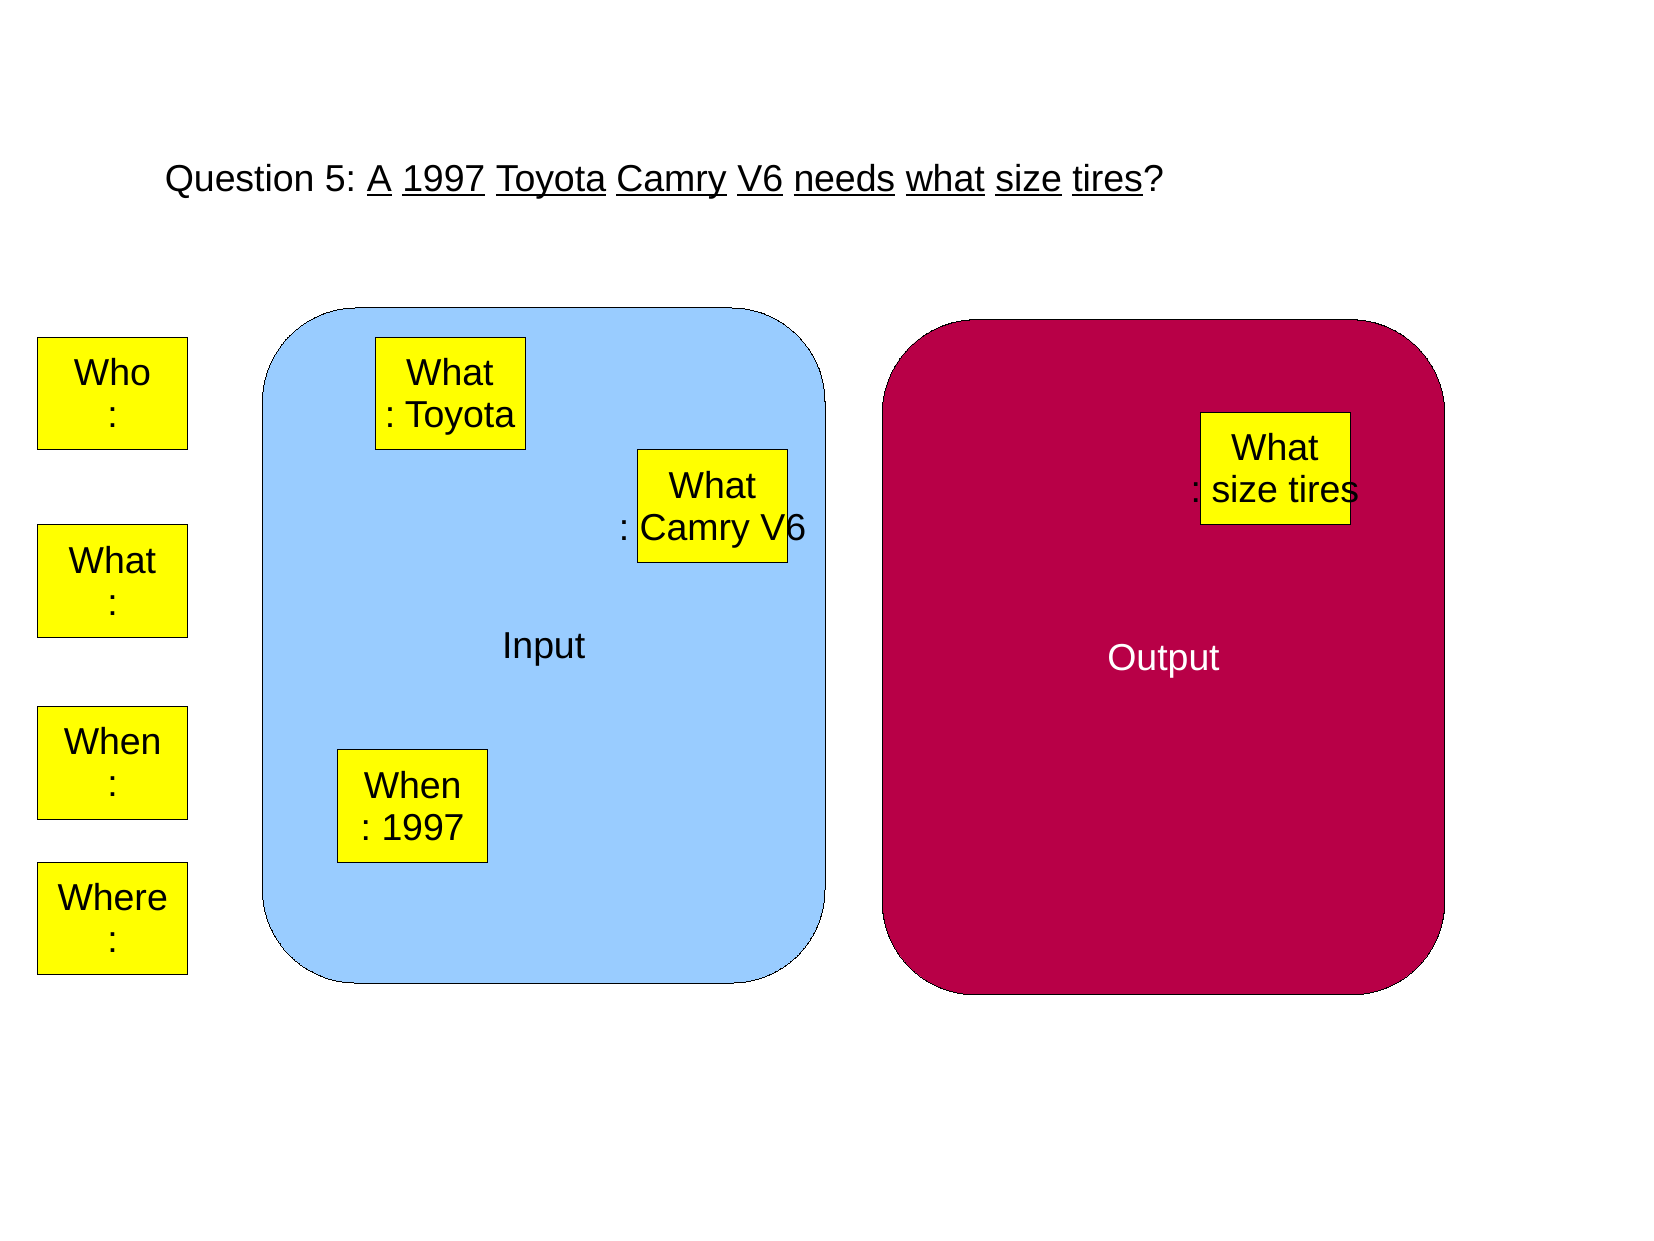

Question 5: A 1997 Toyota Camry V6 needs what size tires?
Input
Output
Who
:
What
: Toyota
What
: size tires
What
: Camry V6
What
:
When
:
When
: 1997
Where
: